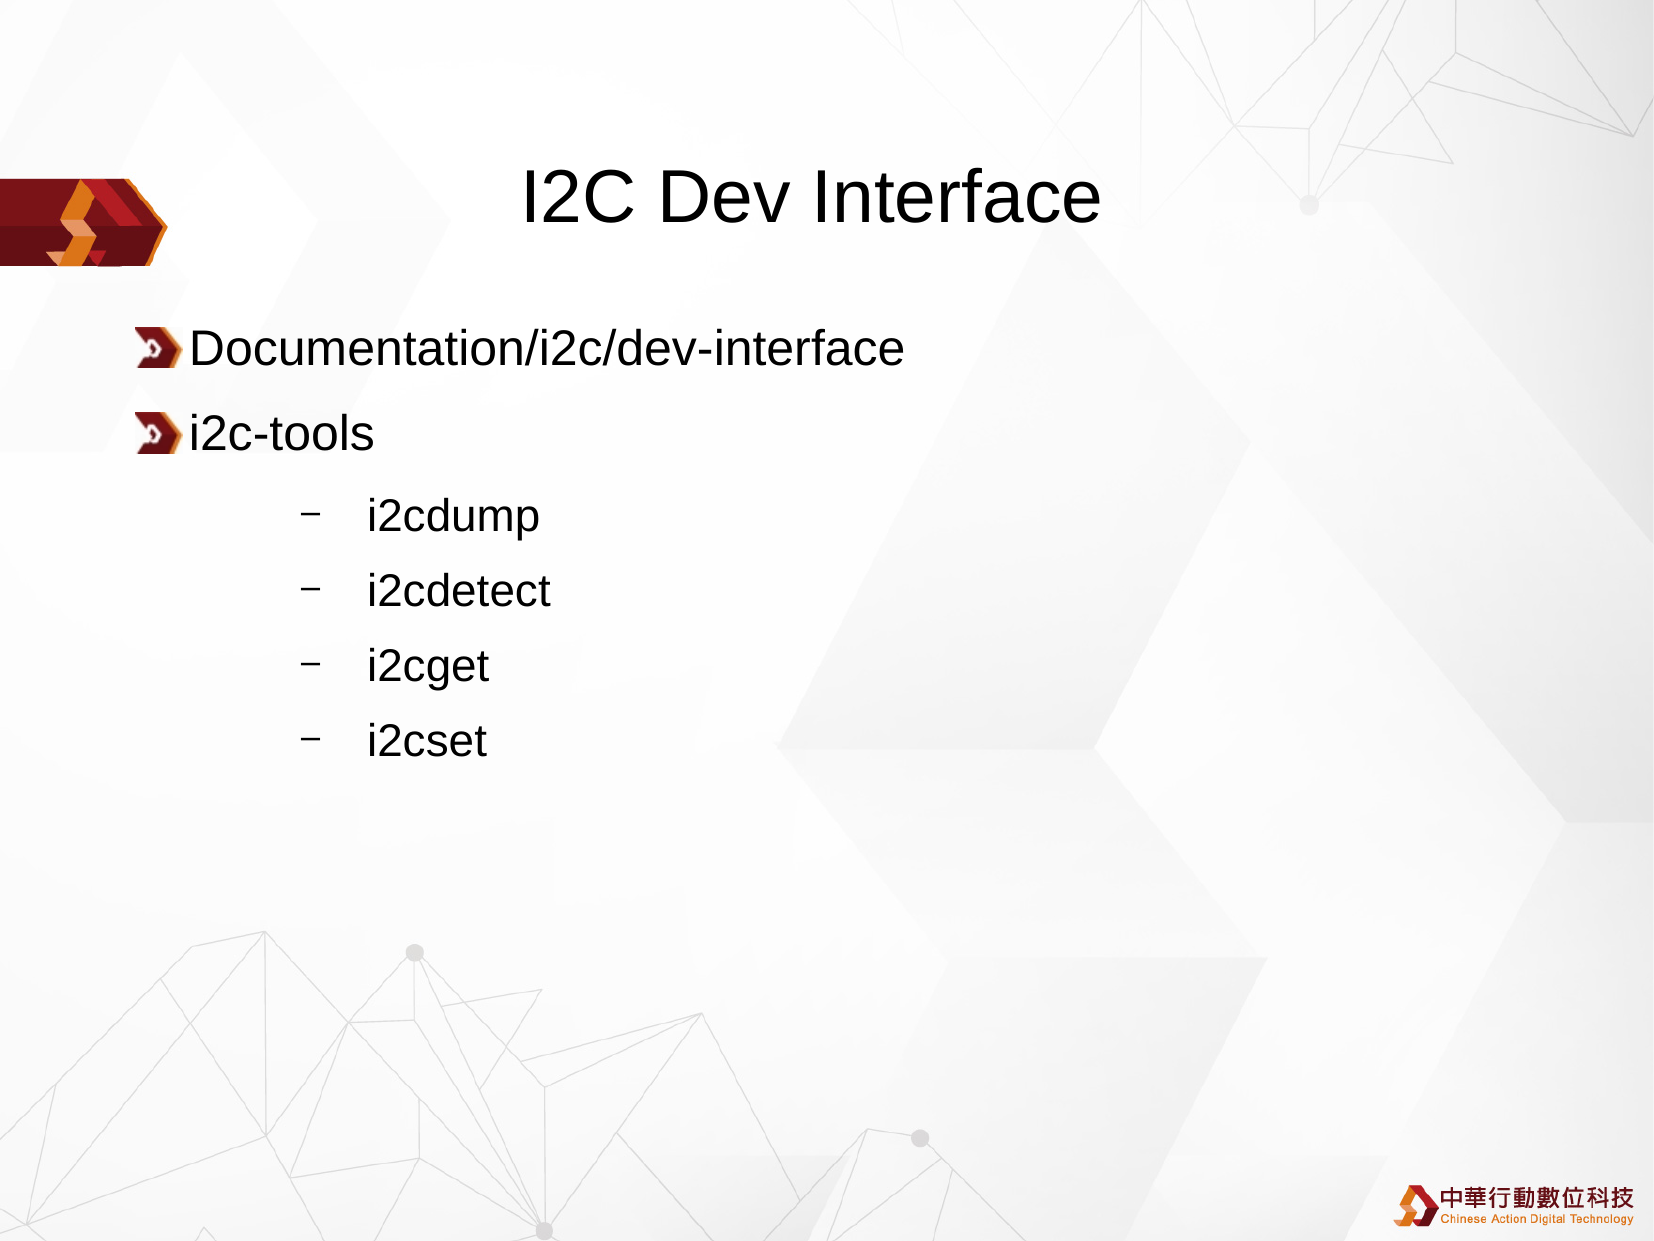

# I2C Dev Interface
Documentation/i2c/dev-interface
i2c-tools
 i2cdump
 i2cdetect
 i2cget
 i2cset